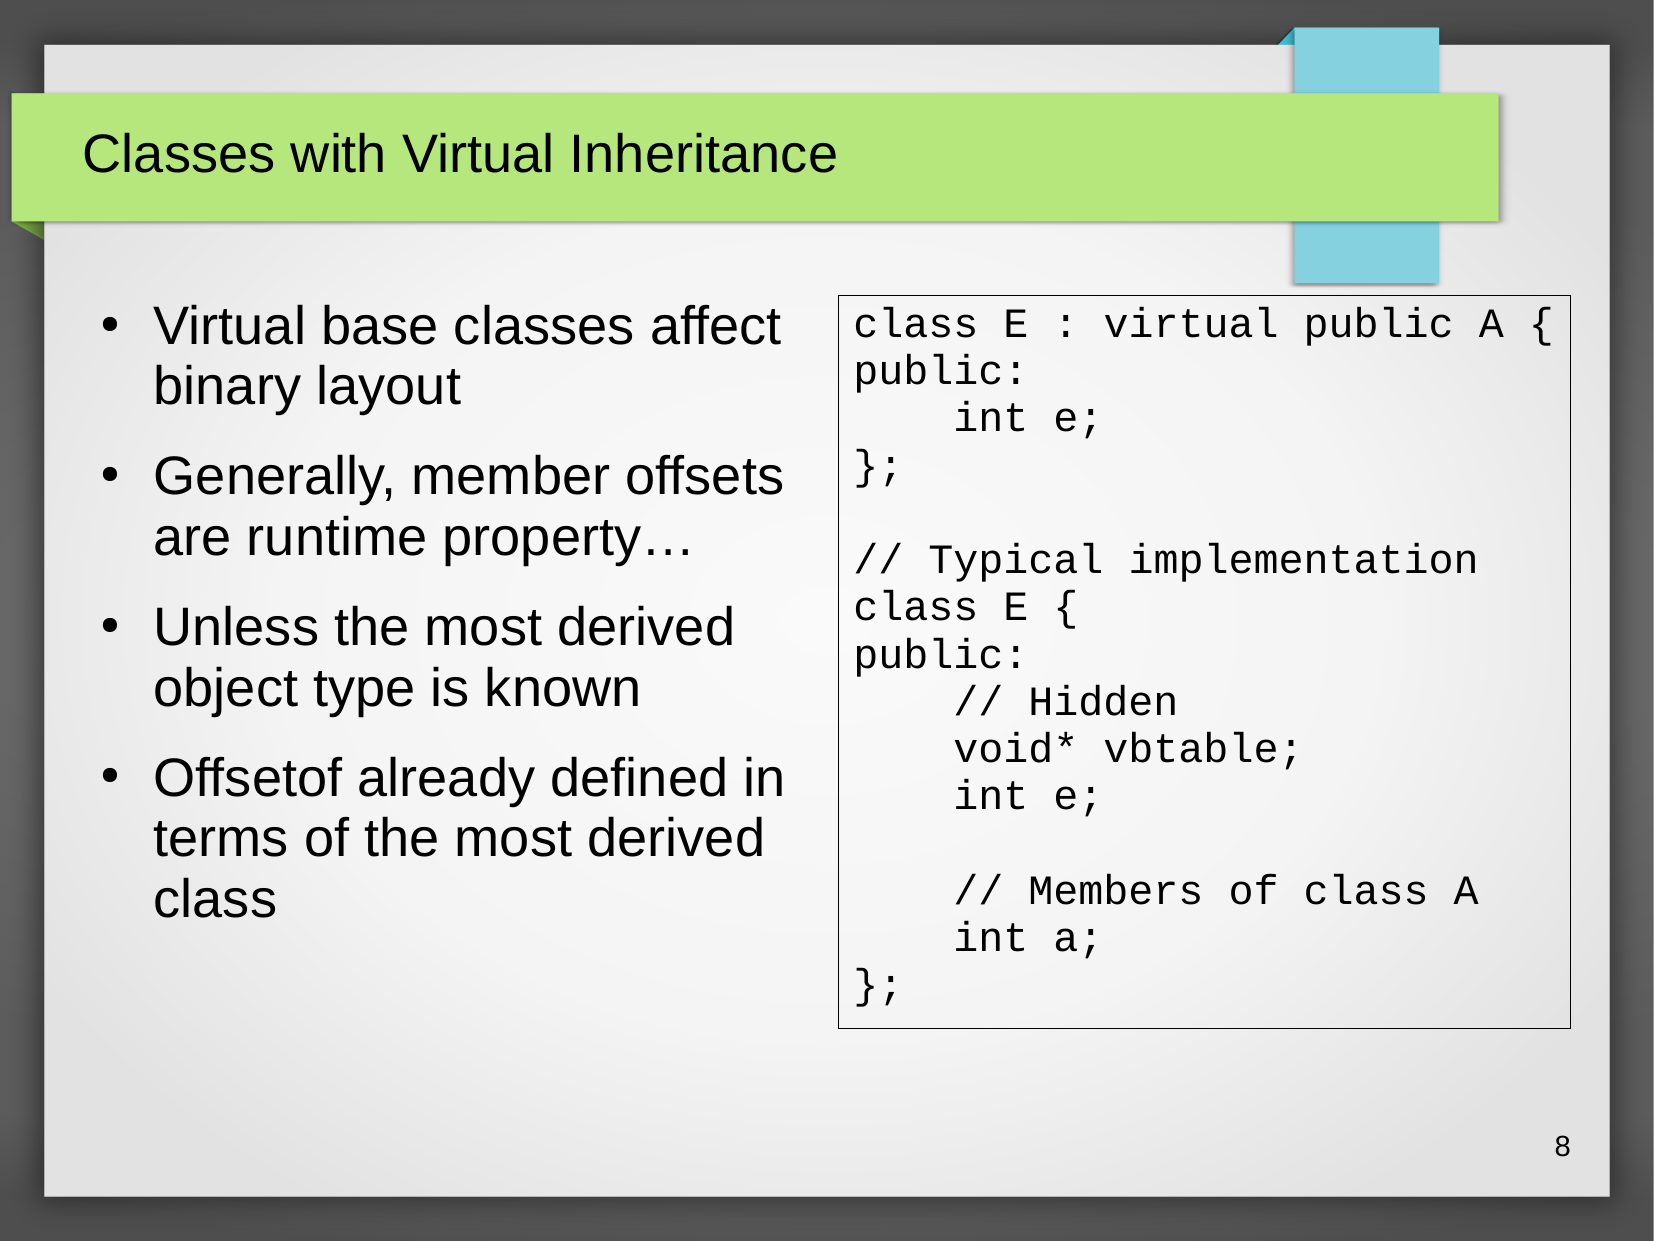

# Classes with Virtual Inheritance
Virtual base classes affect binary layout
Generally, member offsets are runtime property…
Unless the most derived object type is known
Offsetof already defined in terms of the most derived class
class E : virtual public A {
public:
 int e;
};
// Typical implementation
class E {
public:
 // Hidden
 void* vbtable;
 int e;
 // Members of class A
 int a;
};
8